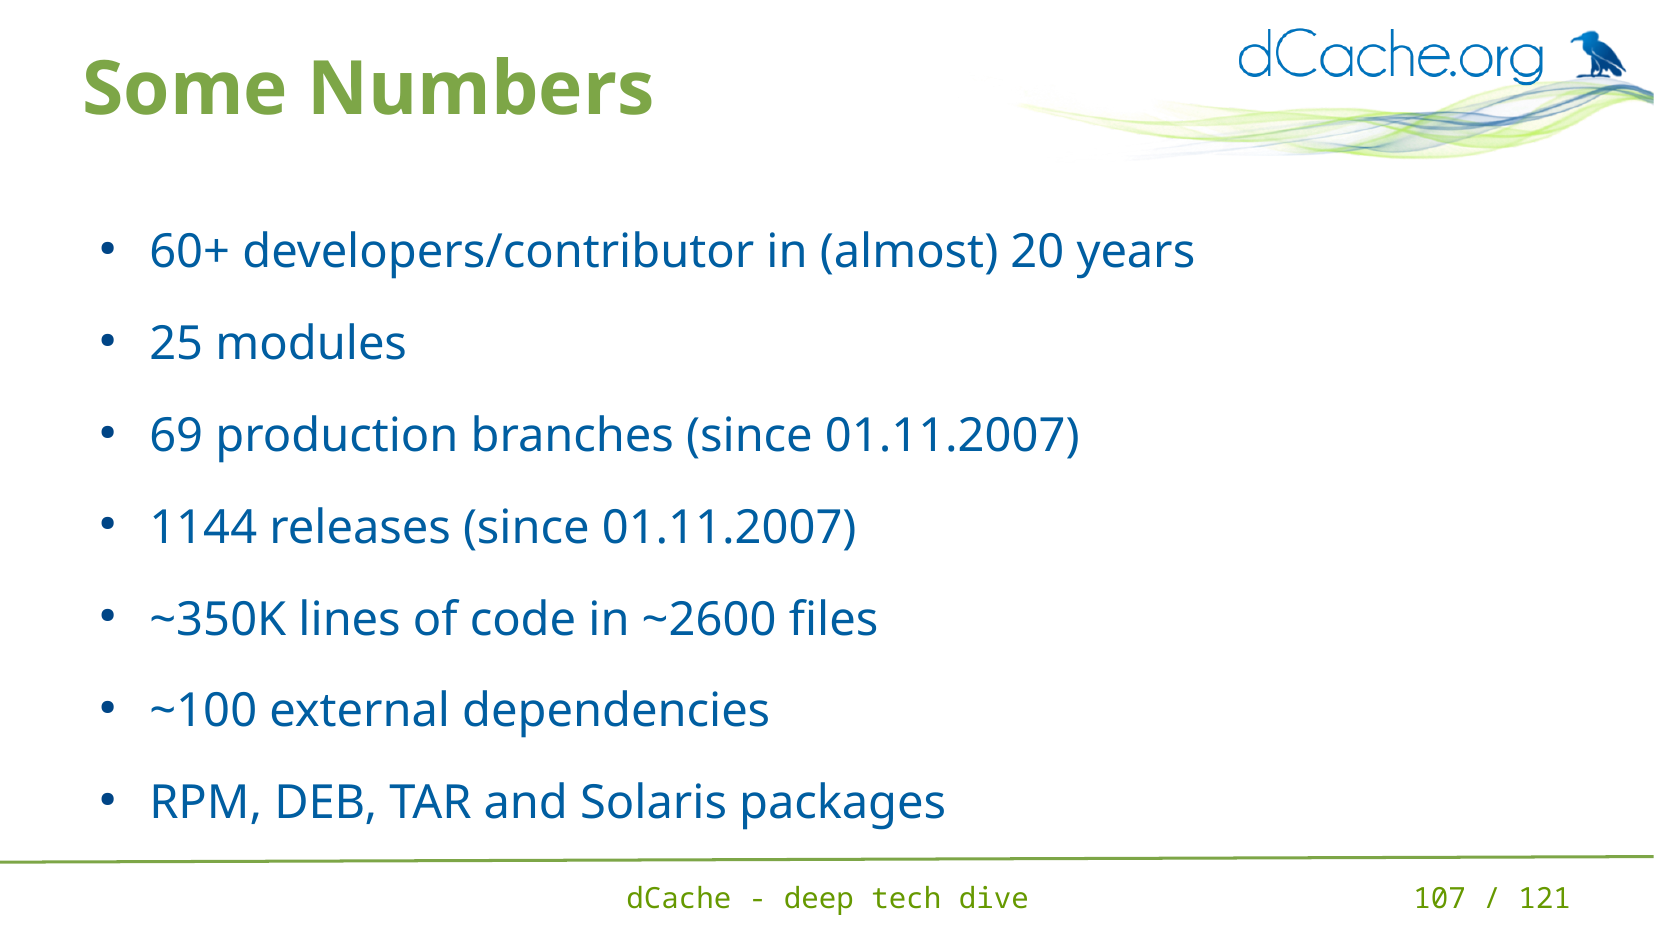

# Some Numbers
60+ developers/contributor in (almost) 20 years
25 modules
69 production branches (since 01.11.2007)
1144 releases (since 01.11.2007)
~350K lines of code in ~2600 files
~100 external dependencies
RPM, DEB, TAR and Solaris packages
dCache - deep tech dive
107